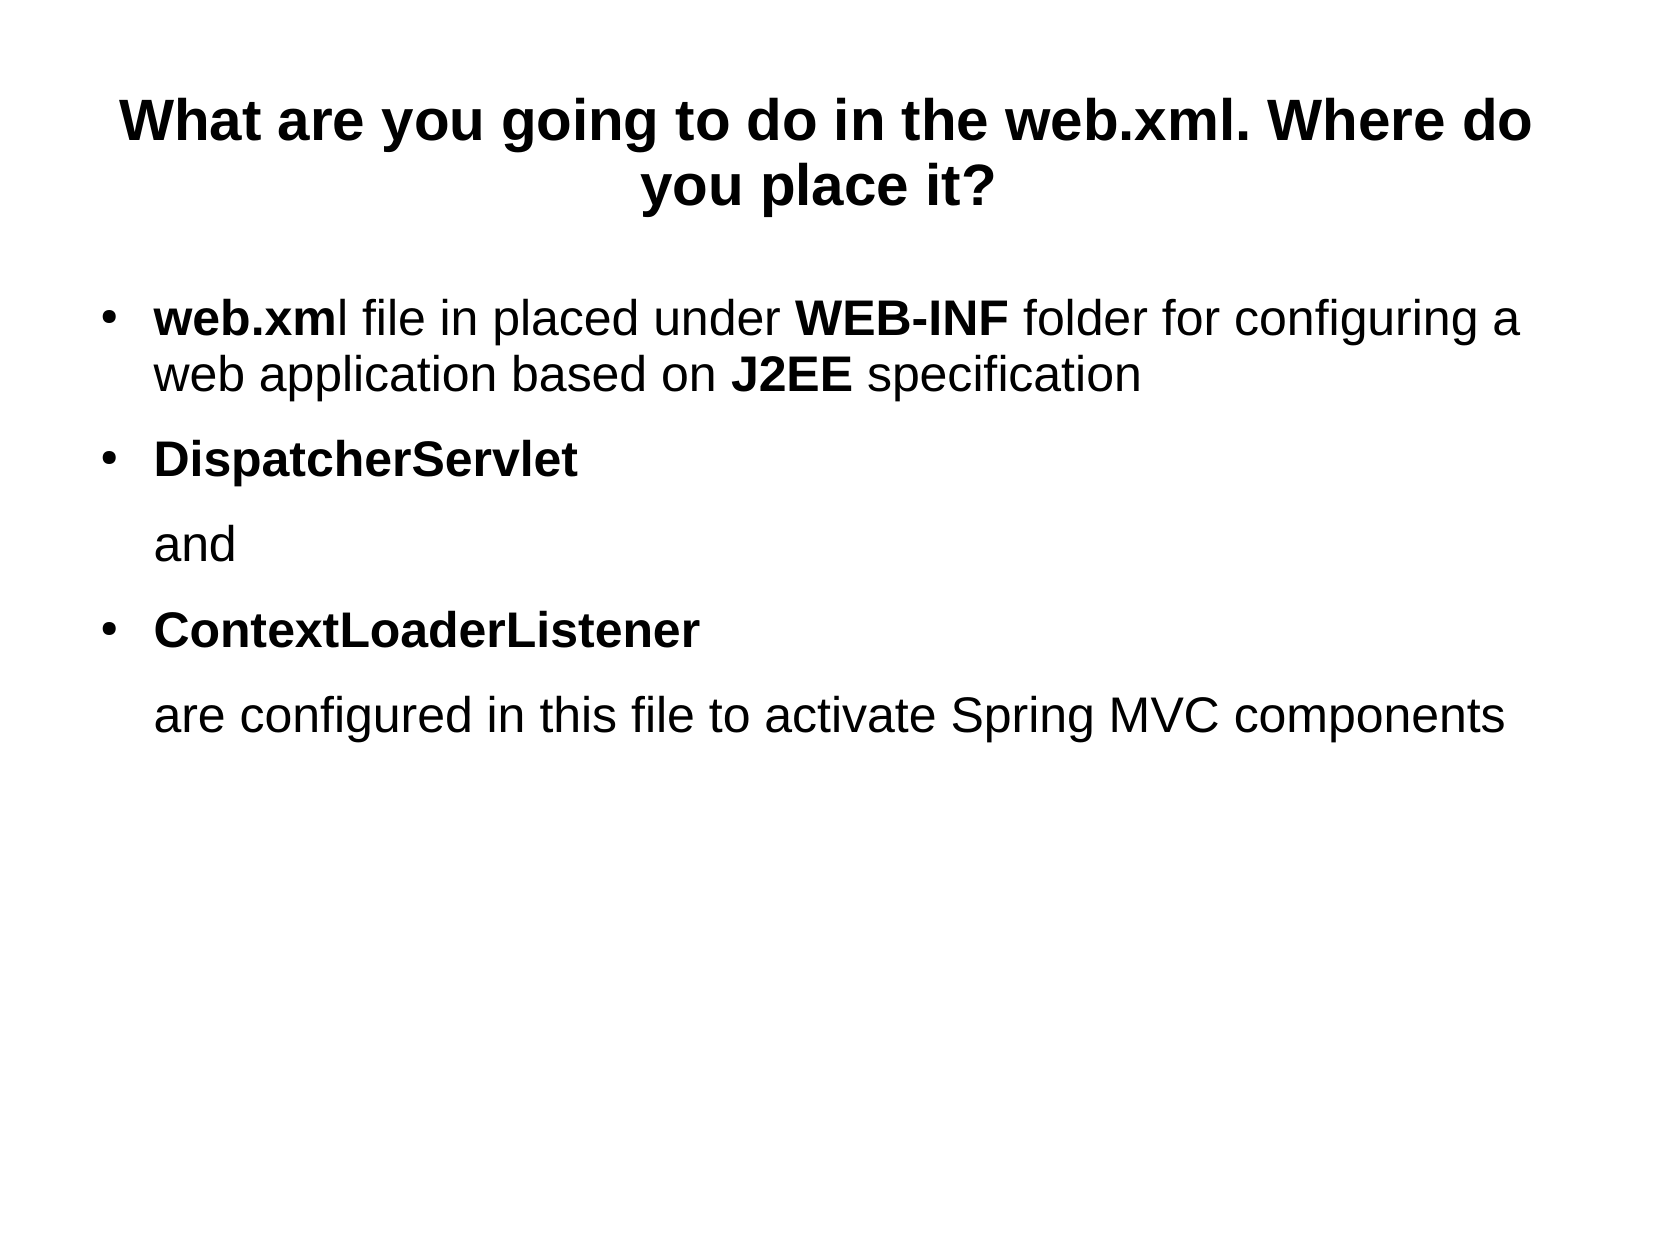

# What are you going to do in the web.xml. Where do you place it?
web.xml file in placed under WEB-INF folder for configuring a web application based on J2EE specification
DispatcherServlet
and
ContextLoaderListener
are configured in this file to activate Spring MVC components